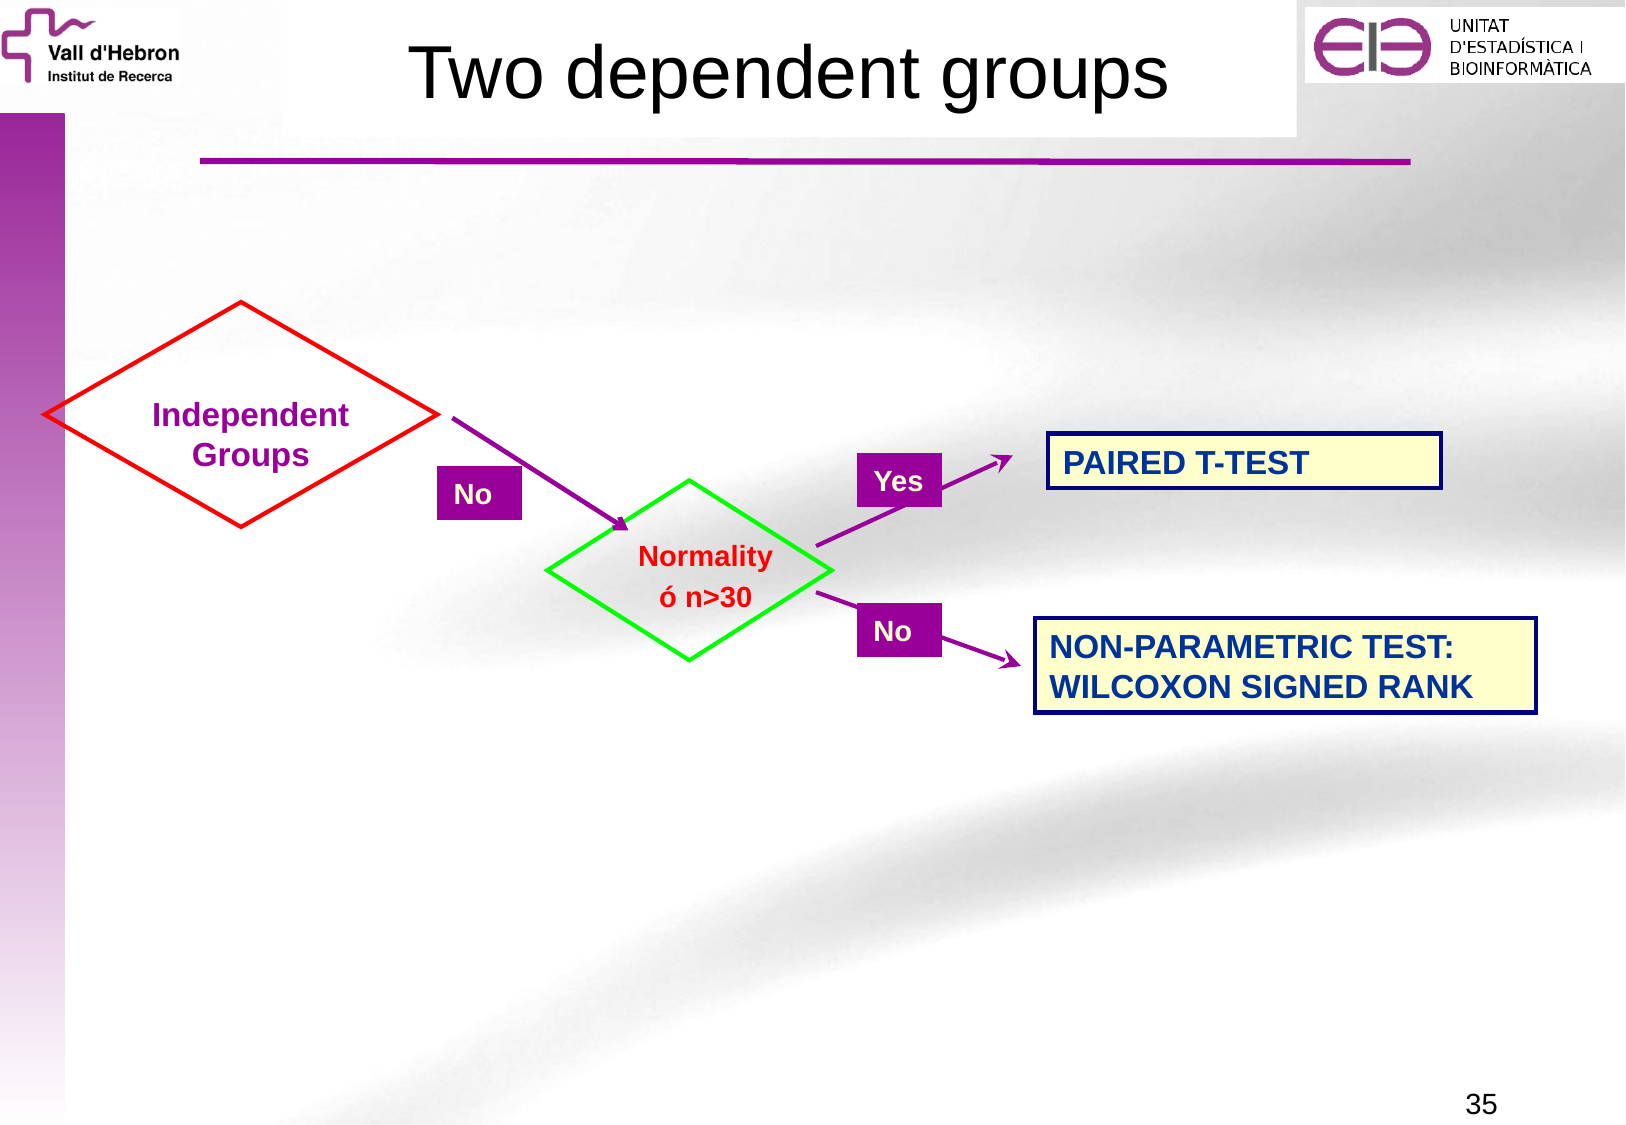

Two dependent groups
Independent Groups
No
PAIRED T-TEST
Yes
Normality
ó n>30
No
NON-PARAMETRIC TEST: WILCOXON SIGNED RANK